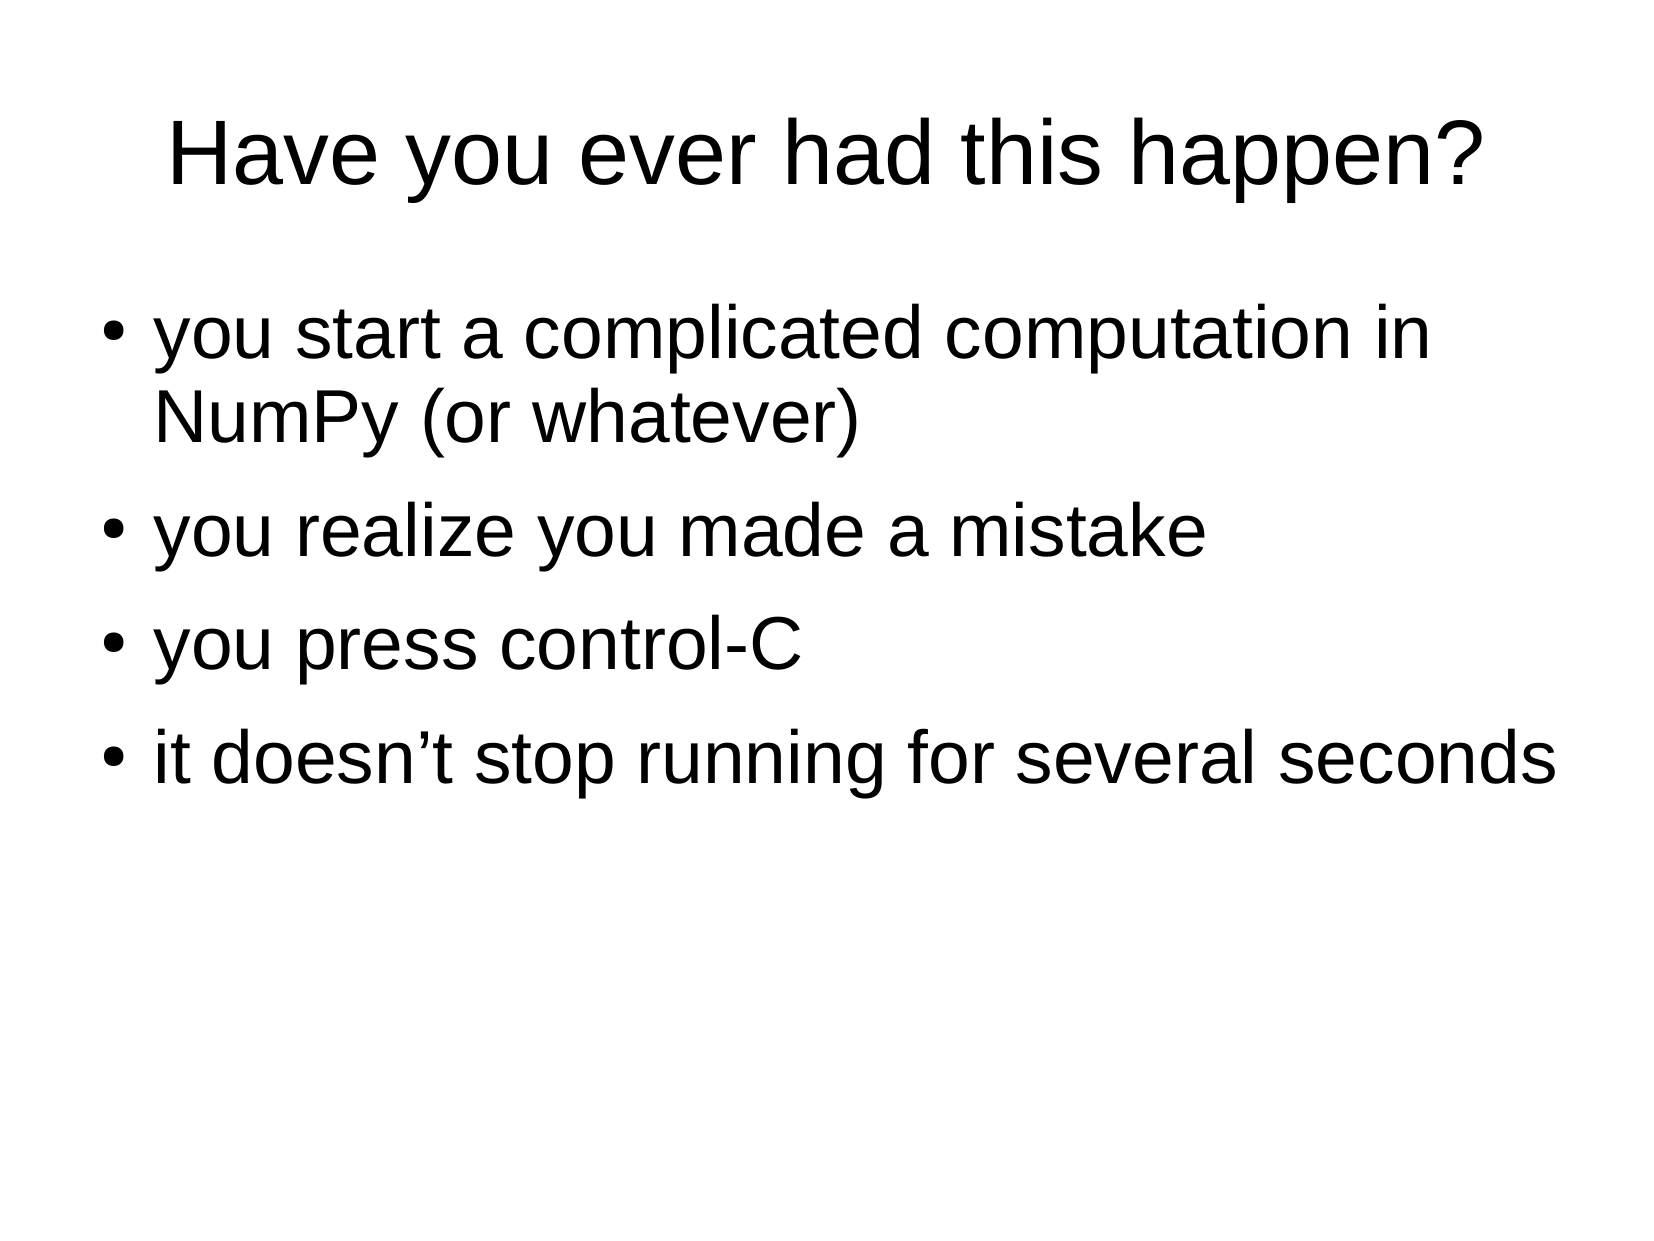

# Have you ever had this happen?
you start a complicated computation in NumPy (or whatever)
you realize you made a mistake
you press control-C
it doesn’t stop running for several seconds